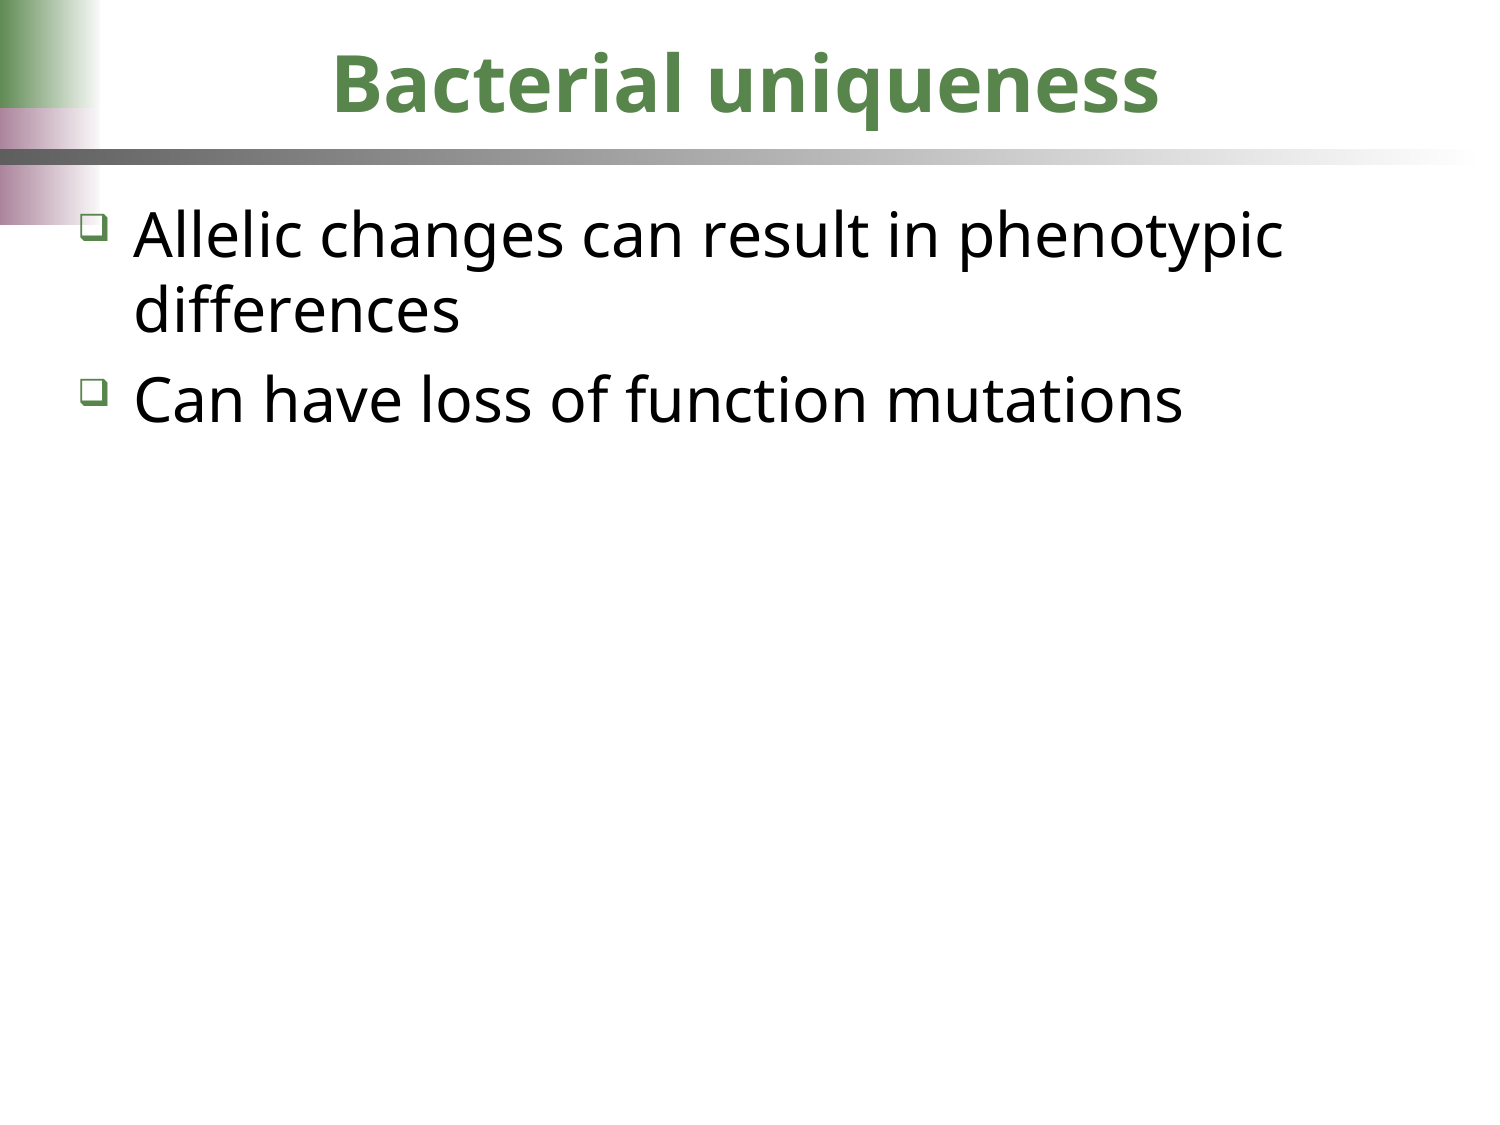

# Bacterial uniqueness
Allelic changes can result in phenotypic differences
Can have loss of function mutations